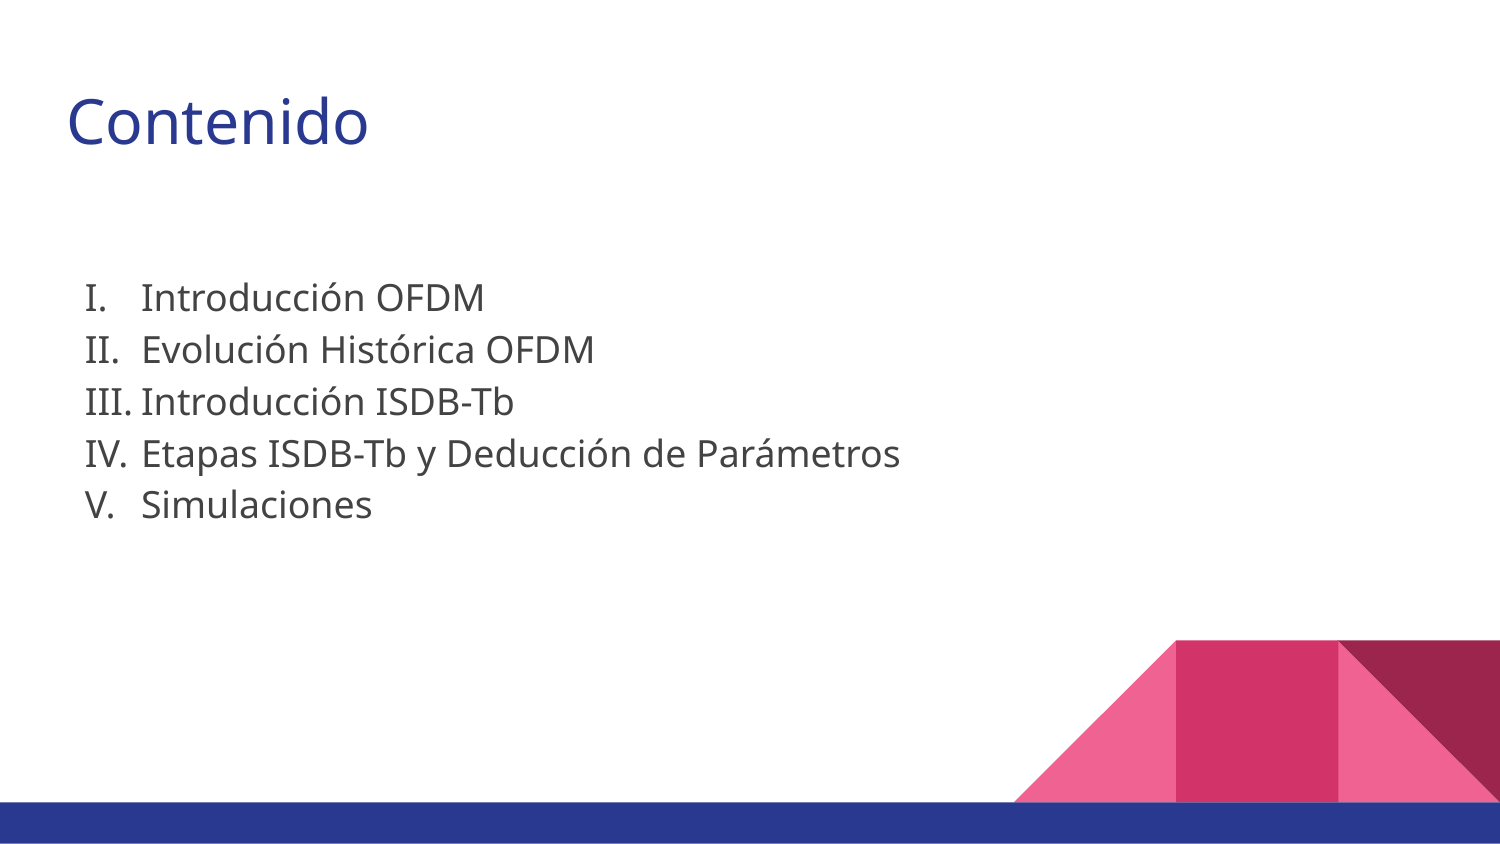

# Contenido
Introducción OFDM
Evolución Histórica OFDM
Introducción ISDB-Tb
Etapas ISDB-Tb y Deducción de Parámetros
Simulaciones